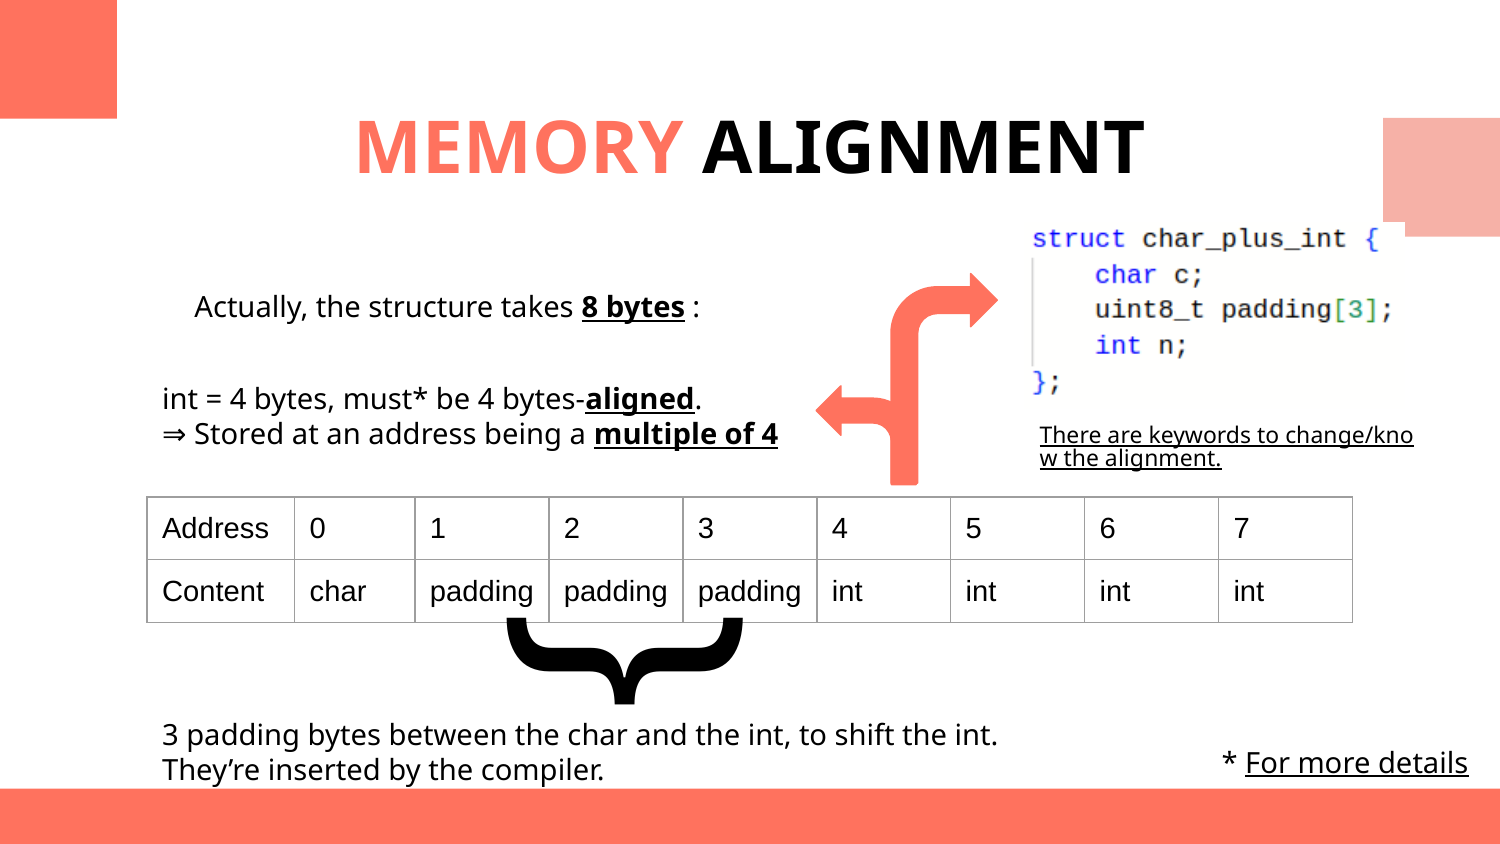

# MEMORY ALIGNMENT
Actually, the structure takes 8 bytes :
int = 4 bytes, must* be 4 bytes-aligned.
⇒ Stored at an address being a multiple of 4
There are keywords to change/know the alignment.
{
| Address | 0 | 1 | 2 | 3 | 4 | 5 | 6 | 7 |
| --- | --- | --- | --- | --- | --- | --- | --- | --- |
| Content | char | padding | padding | padding | int | int | int | int |
3 padding bytes between the char and the int, to shift the int.
They’re inserted by the compiler.
* For more details